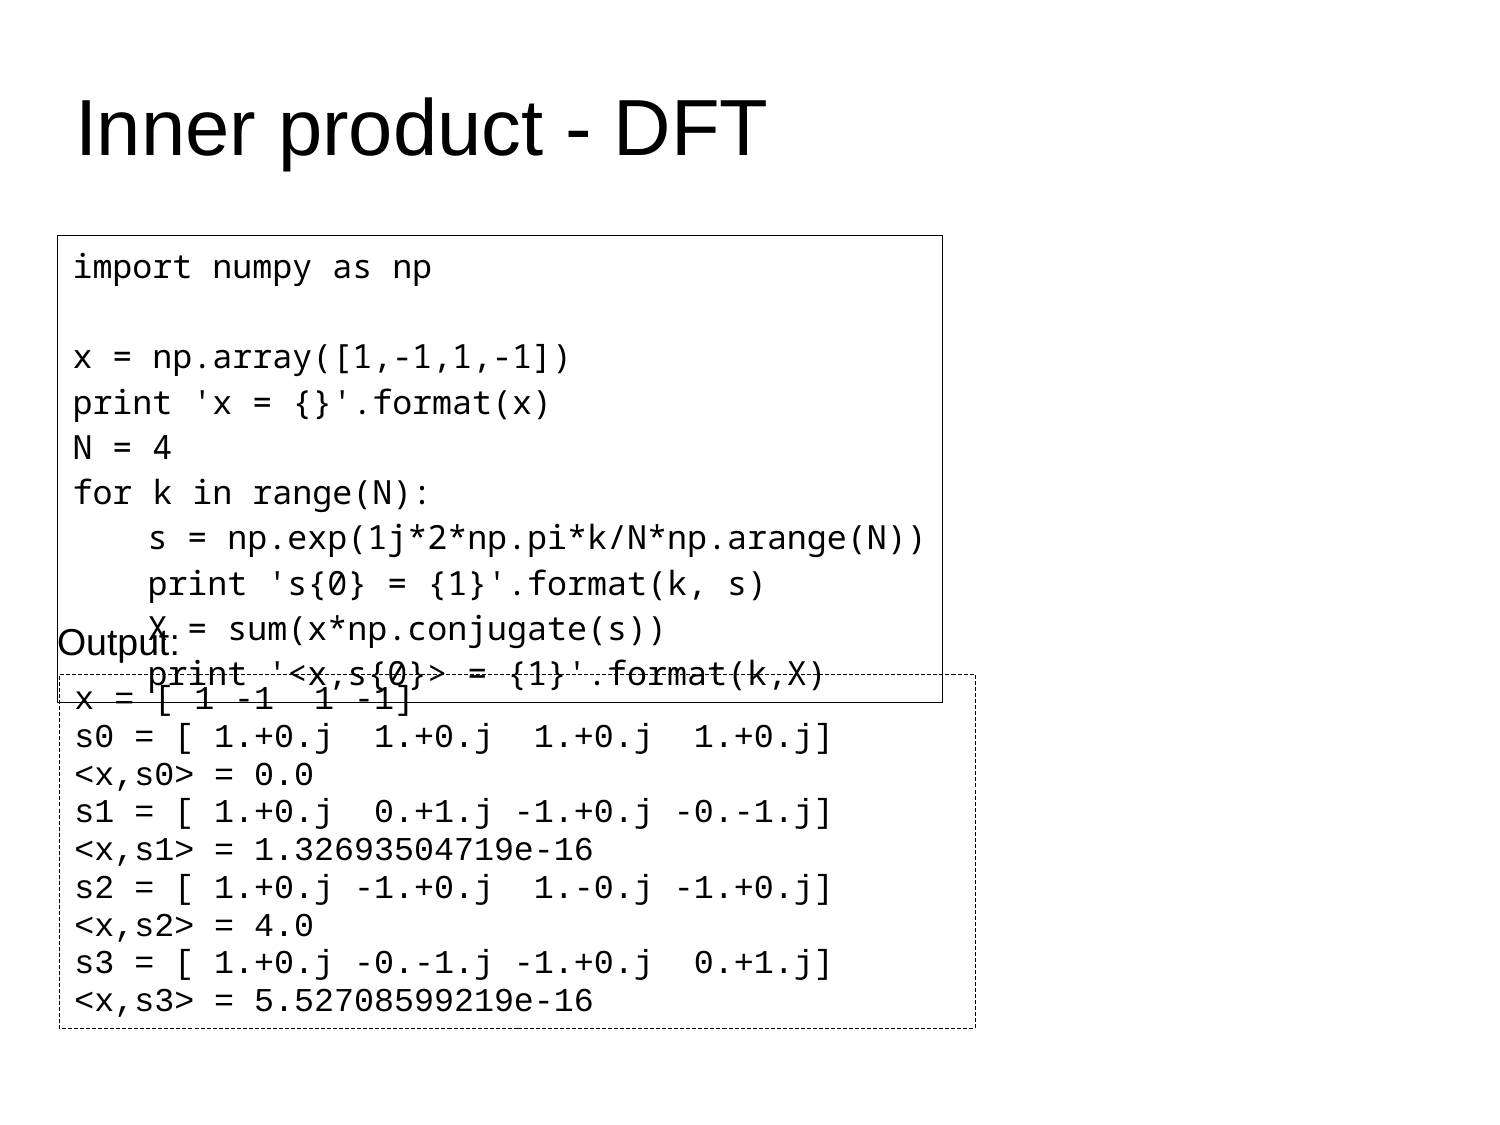

# Inner product - DFT
import numpy as np
x = np.array([1,-1,1,-1])
print 'x = {}'.format(x)
N = 4
for k in range(N):
	s = np.exp(1j*2*np.pi*k/N*np.arange(N))
	print 's{0} = {1}'.format(k, s)
	X = sum(x*np.conjugate(s))
	print '<x,s{0}> = {1}'.format(k,X)
Output:
x = [ 1 -1 1 -1]
s0 = [ 1.+0.j 1.+0.j 1.+0.j 1.+0.j]
<x,s0> = 0.0
s1 = [ 1.+0.j 0.+1.j -1.+0.j -0.-1.j]
<x,s1> = 1.32693504719e-16
s2 = [ 1.+0.j -1.+0.j 1.-0.j -1.+0.j]
<x,s2> = 4.0
s3 = [ 1.+0.j -0.-1.j -1.+0.j 0.+1.j]
<x,s3> = 5.52708599219e-16